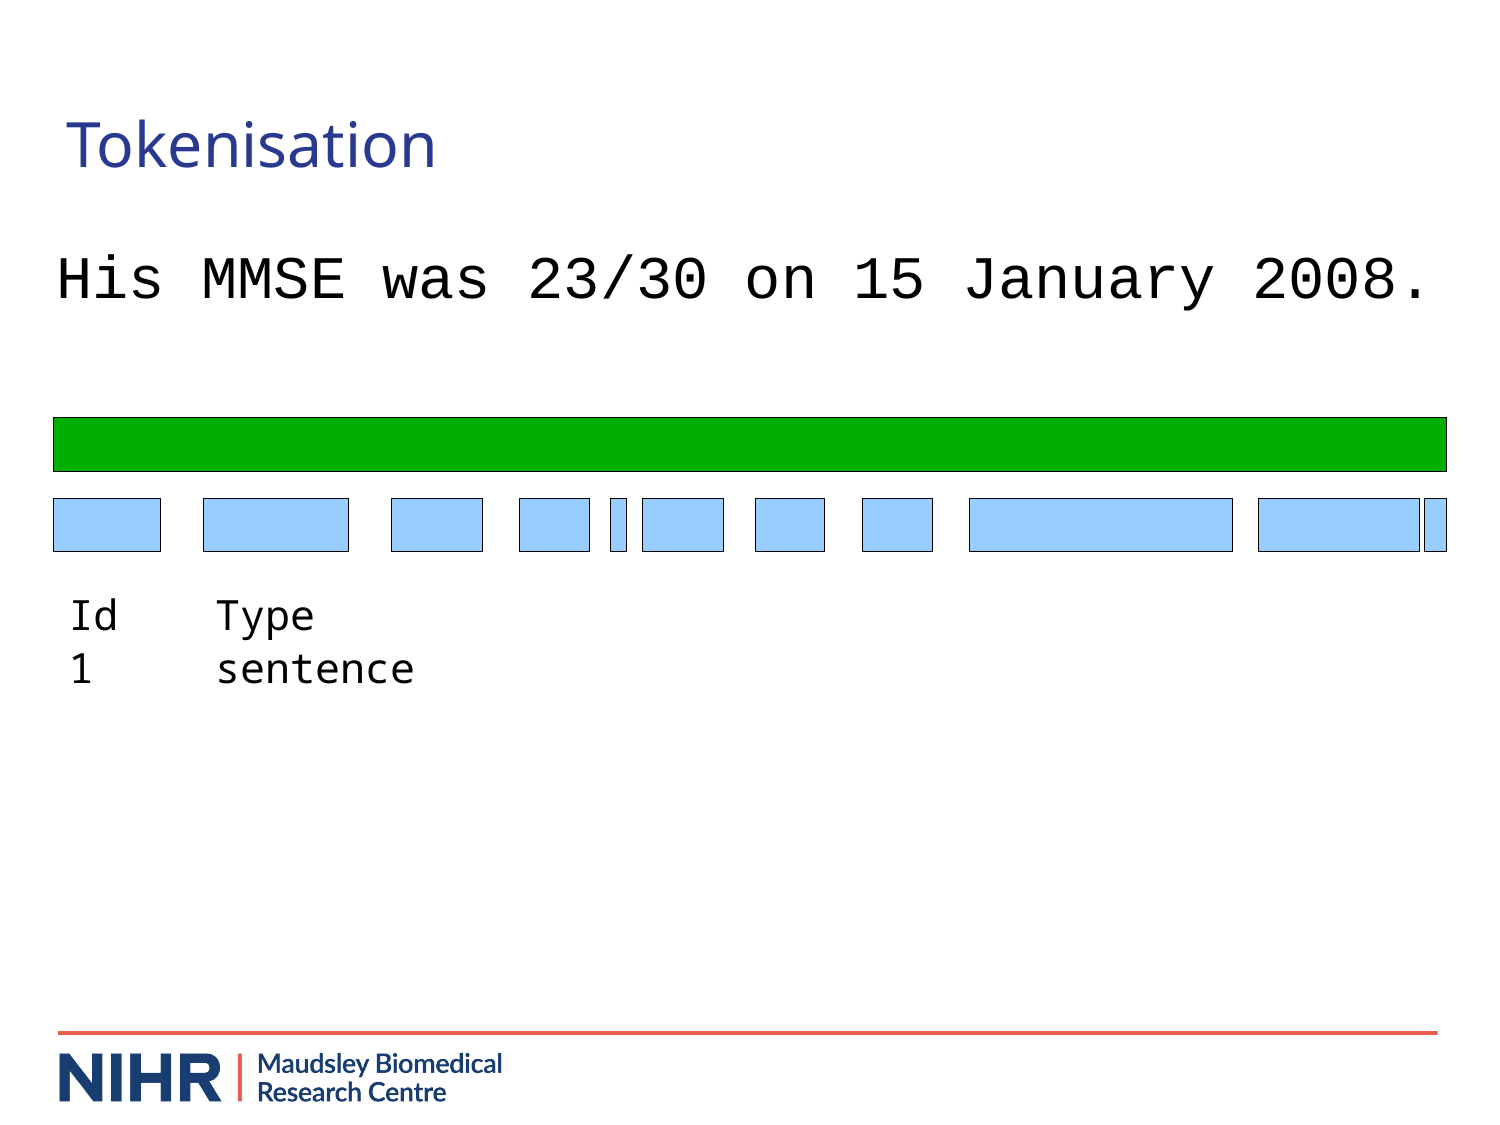

# Tokenisation
His MMSE was 23/30 on 15 January 2008.
Id		Type
1		sentence